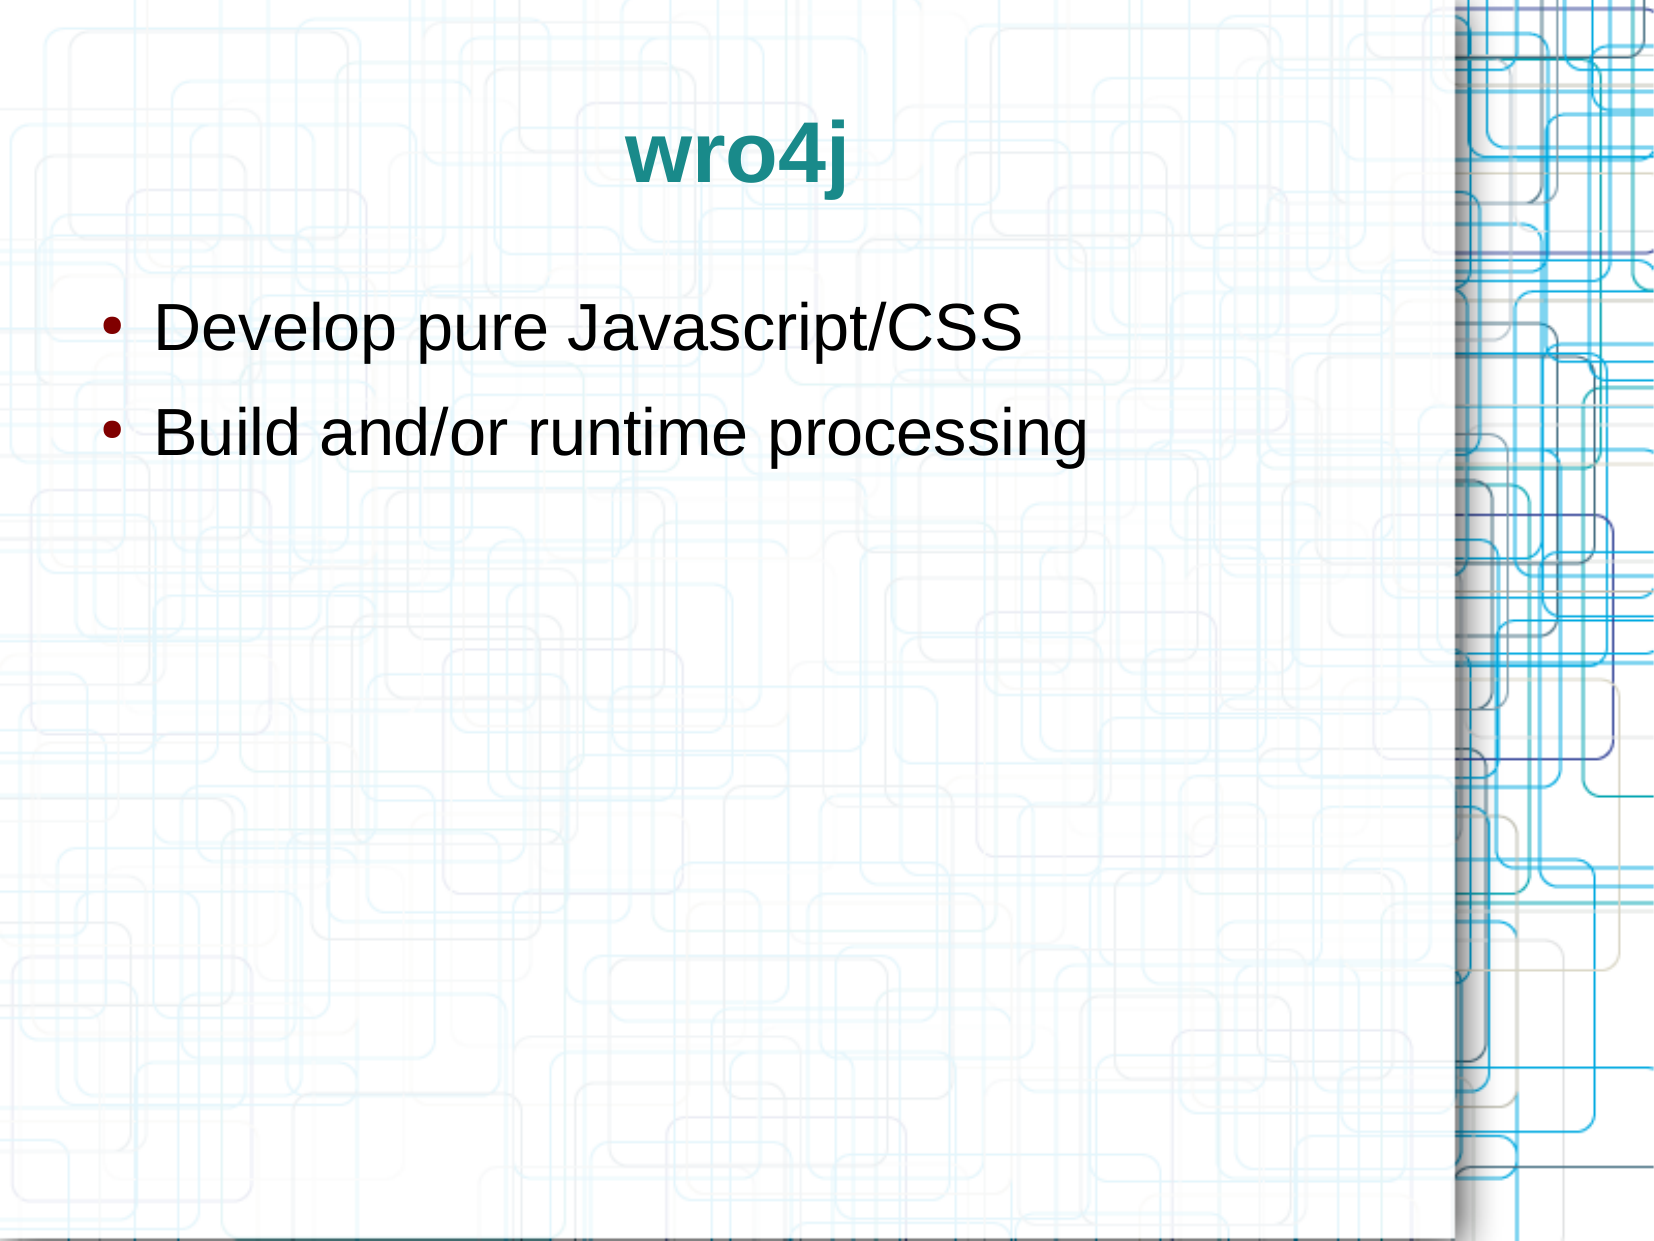

# wro4j
Develop pure Javascript/CSS
Build and/or runtime processing